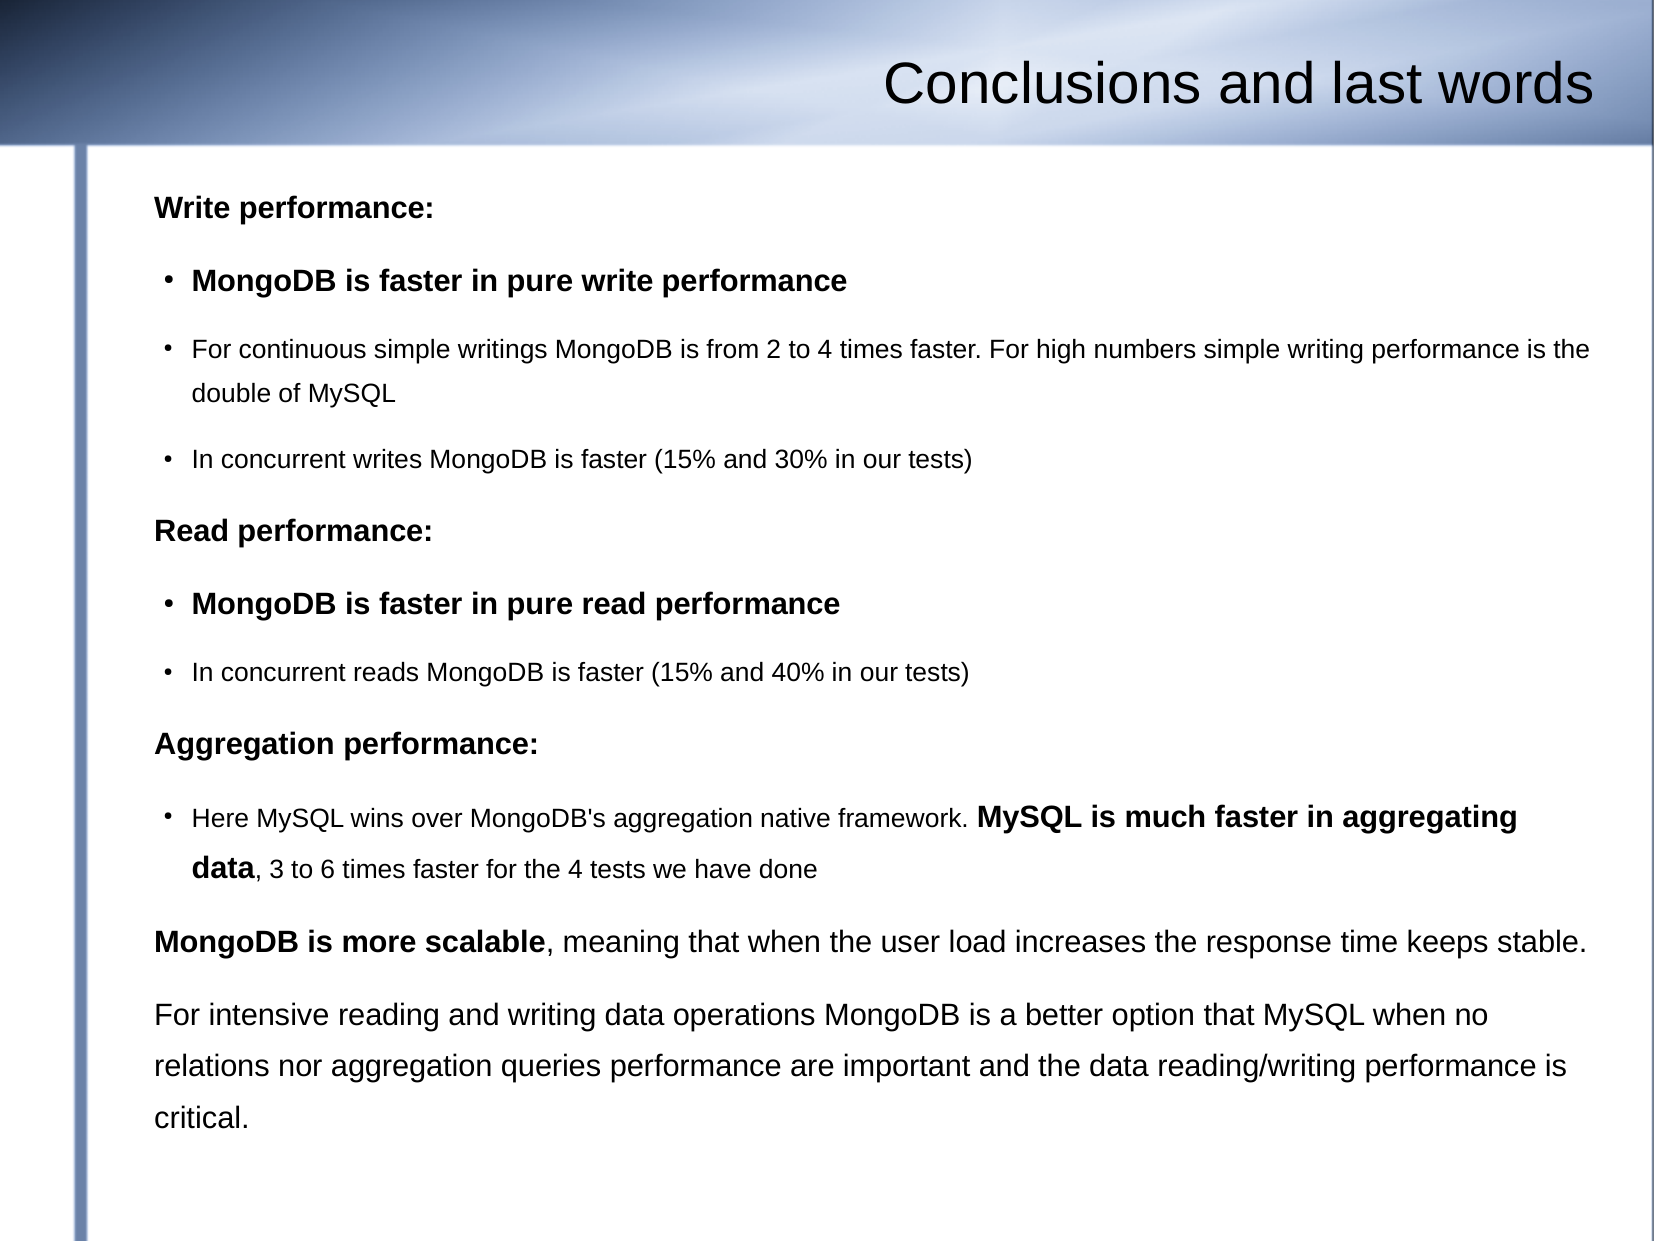

# Conclusions and last words
Write performance:
MongoDB is faster in pure write performance
For continuous simple writings MongoDB is from 2 to 4 times faster. For high numbers simple writing performance is the double of MySQL
In concurrent writes MongoDB is faster (15% and 30% in our tests)
Read performance:
MongoDB is faster in pure read performance
In concurrent reads MongoDB is faster (15% and 40% in our tests)
Aggregation performance:
Here MySQL wins over MongoDB's aggregation native framework. MySQL is much faster in aggregating data, 3 to 6 times faster for the 4 tests we have done
MongoDB is more scalable, meaning that when the user load increases the response time keeps stable.
For intensive reading and writing data operations MongoDB is a better option that MySQL when no relations nor aggregation queries performance are important and the data reading/writing performance is critical.